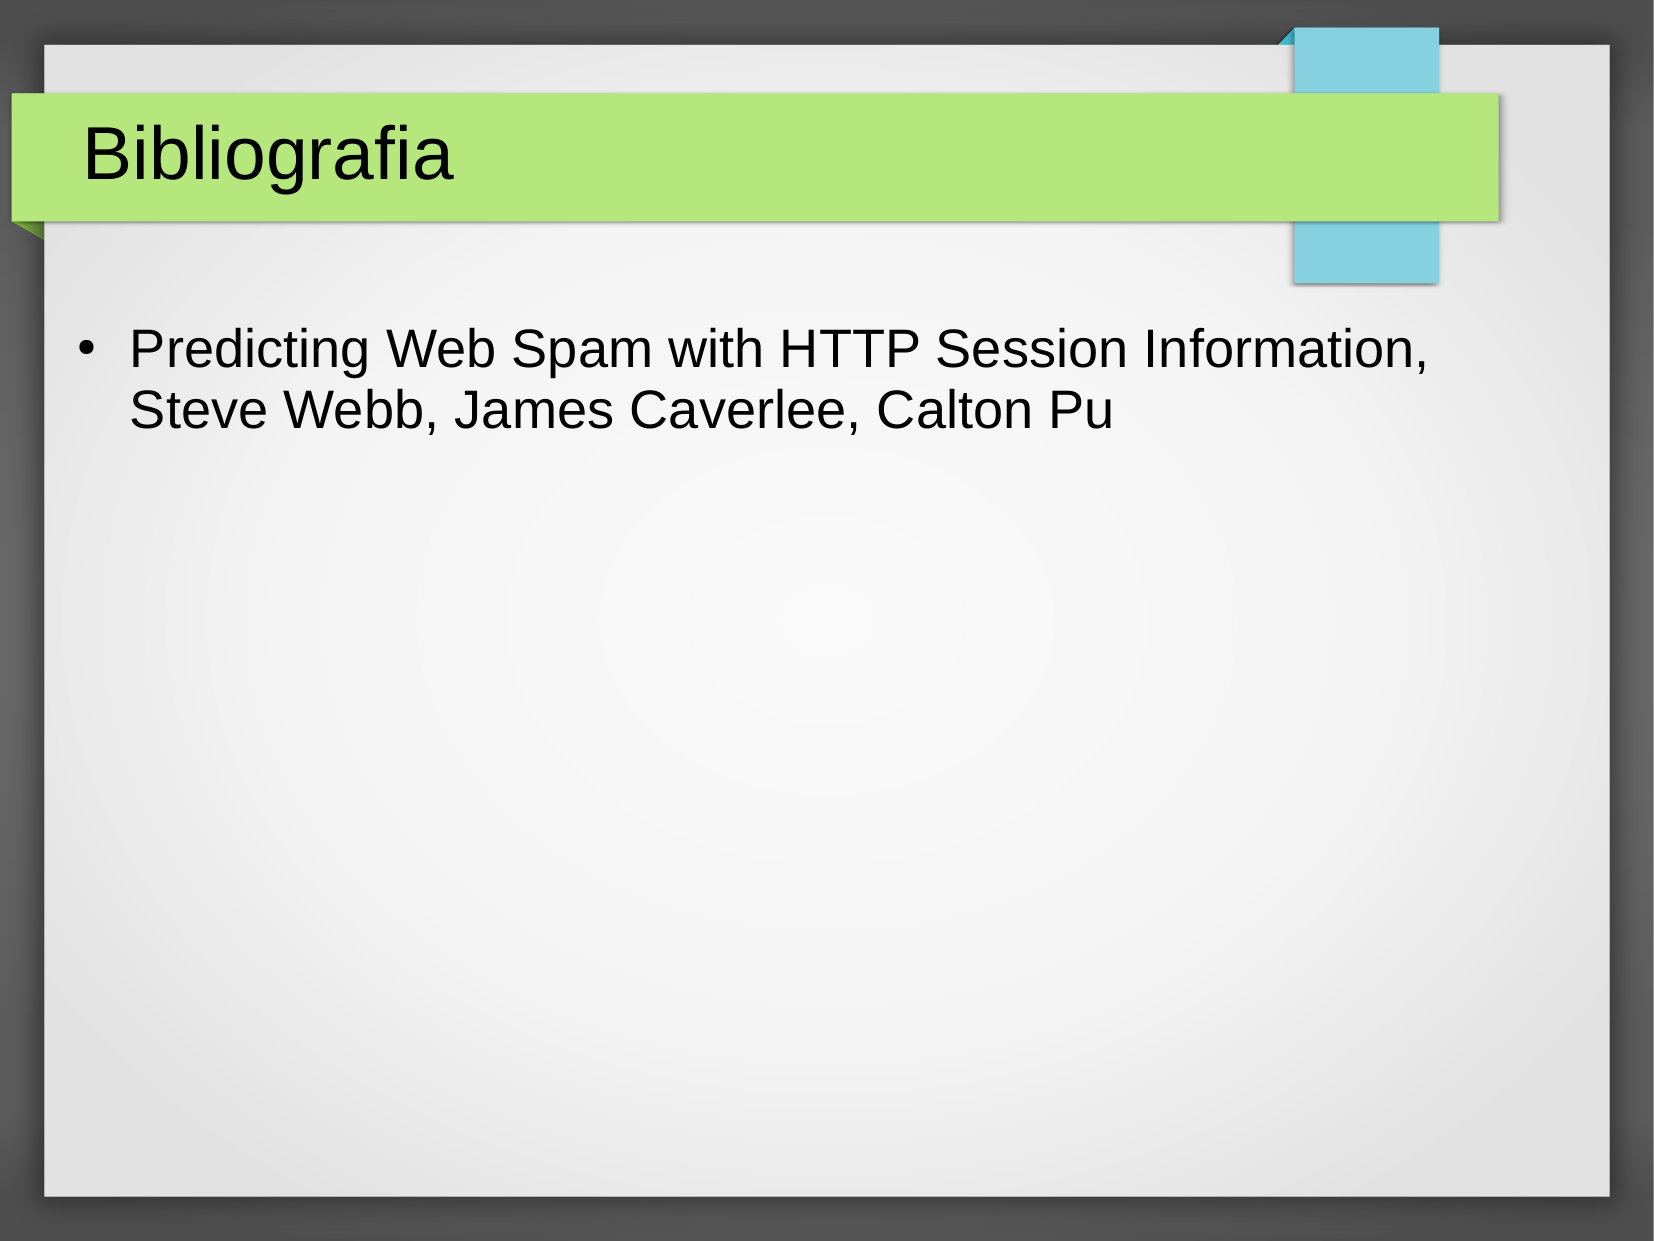

# Bibliografia
Predicting Web Spam with HTTP Session Information, Steve Webb, James Caverlee, Calton Pu